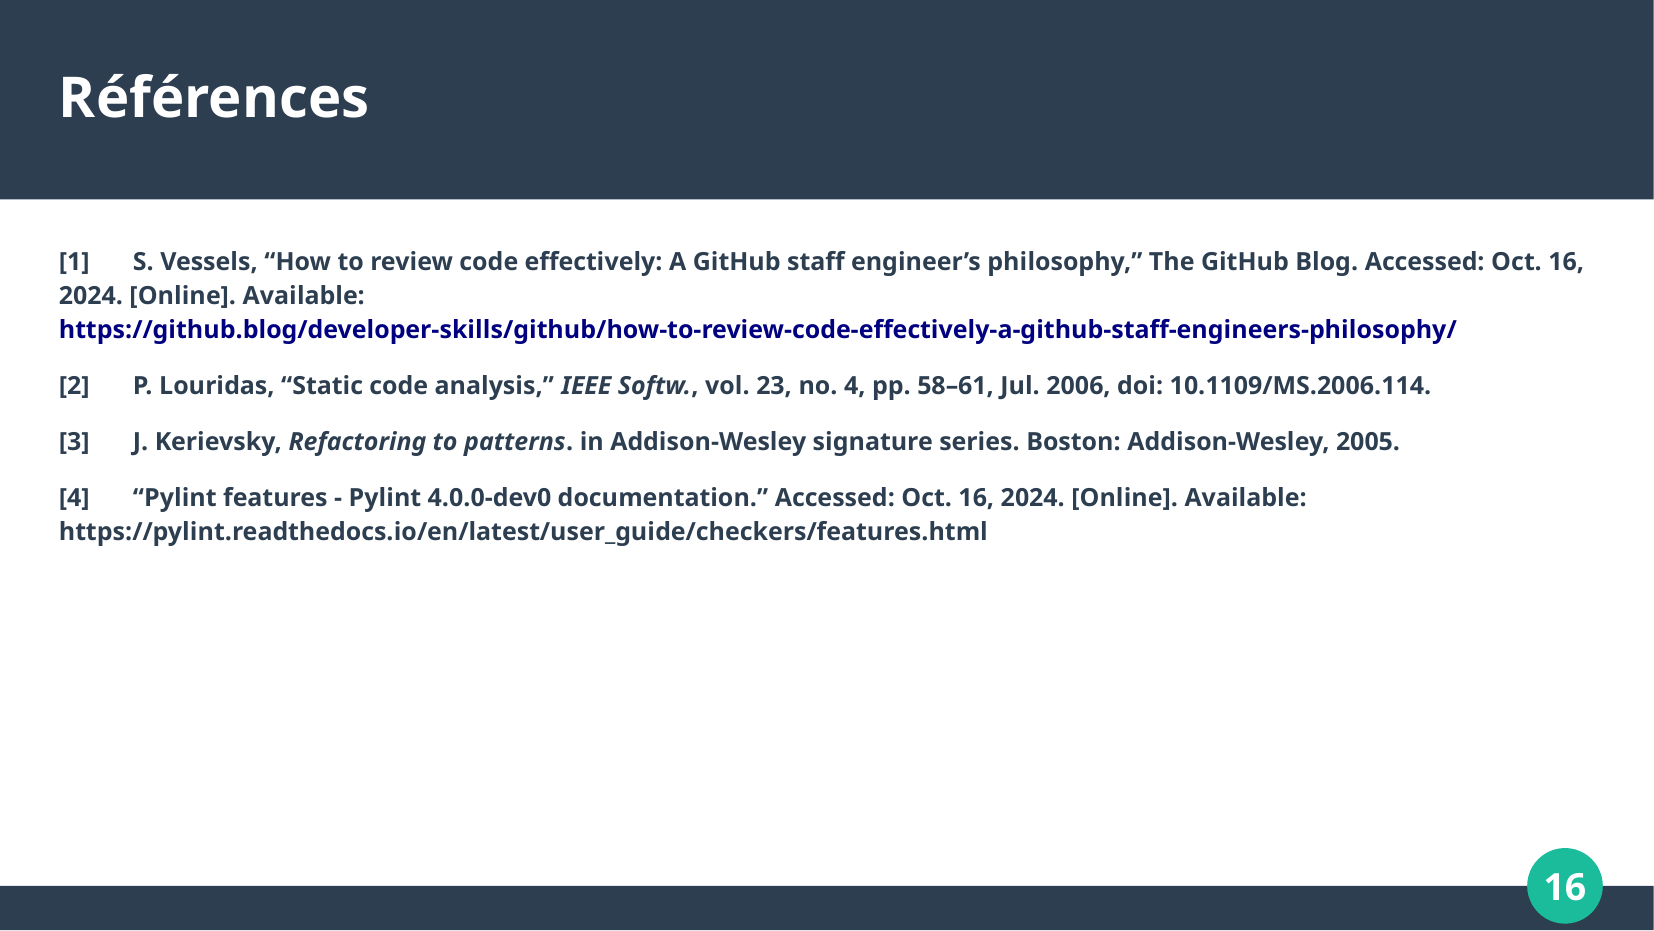

# Références
[1]	S. Vessels, “How to review code effectively: A GitHub staff engineer’s philosophy,” The GitHub Blog. Accessed: Oct. 16, 2024. [Online]. Available: https://github.blog/developer-skills/github/how-to-review-code-effectively-a-github-staff-engineers-philosophy/
[2]	P. Louridas, “Static code analysis,” IEEE Softw., vol. 23, no. 4, pp. 58–61, Jul. 2006, doi: 10.1109/MS.2006.114.
[3]	J. Kerievsky, Refactoring to patterns. in Addison-Wesley signature series. Boston: Addison-Wesley, 2005.
[4]	“Pylint features - Pylint 4.0.0-dev0 documentation.” Accessed: Oct. 16, 2024. [Online]. Available: https://pylint.readthedocs.io/en/latest/user_guide/checkers/features.html